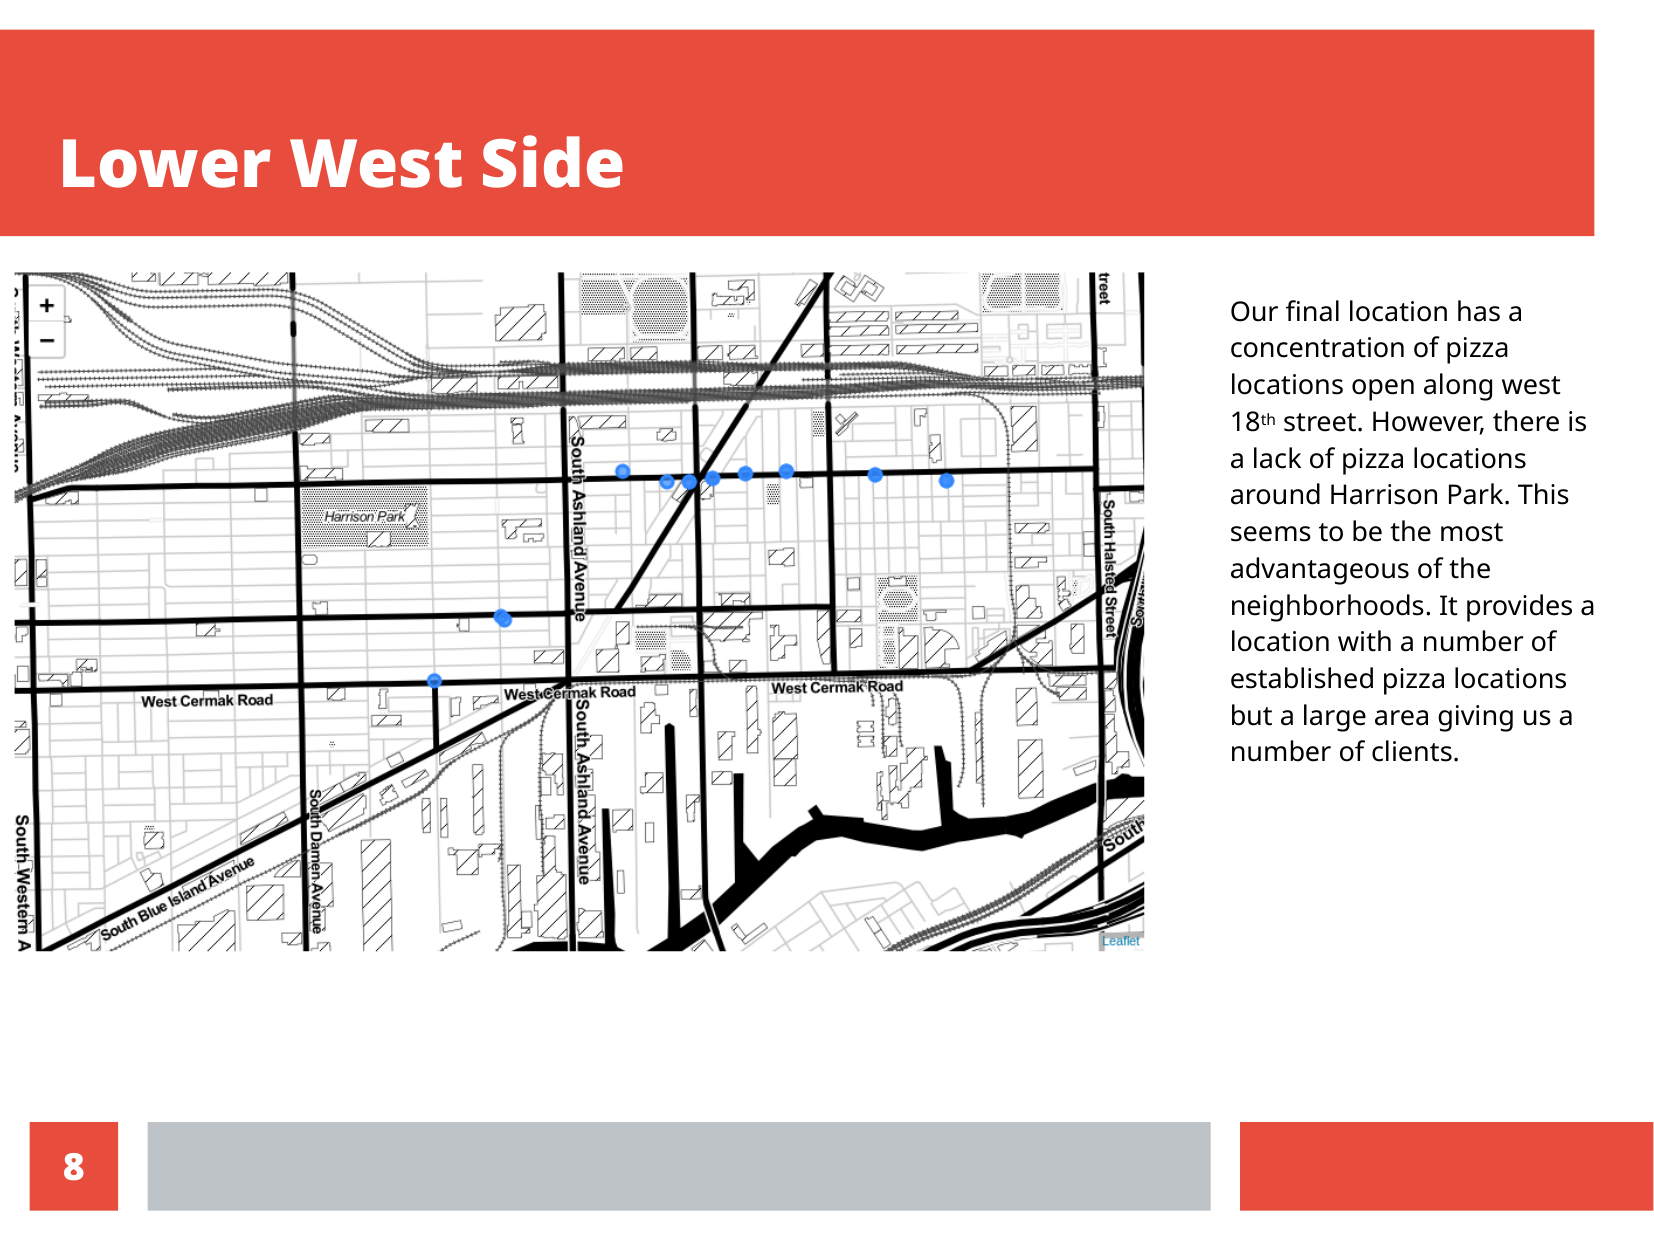

# Lower West Side
Our final location has a concentration of pizza locations open along west 18th street. However, there is a lack of pizza locations around Harrison Park. This seems to be the most advantageous of the neighborhoods. It provides a location with a number of established pizza locations but a large area giving us a number of clients.
8